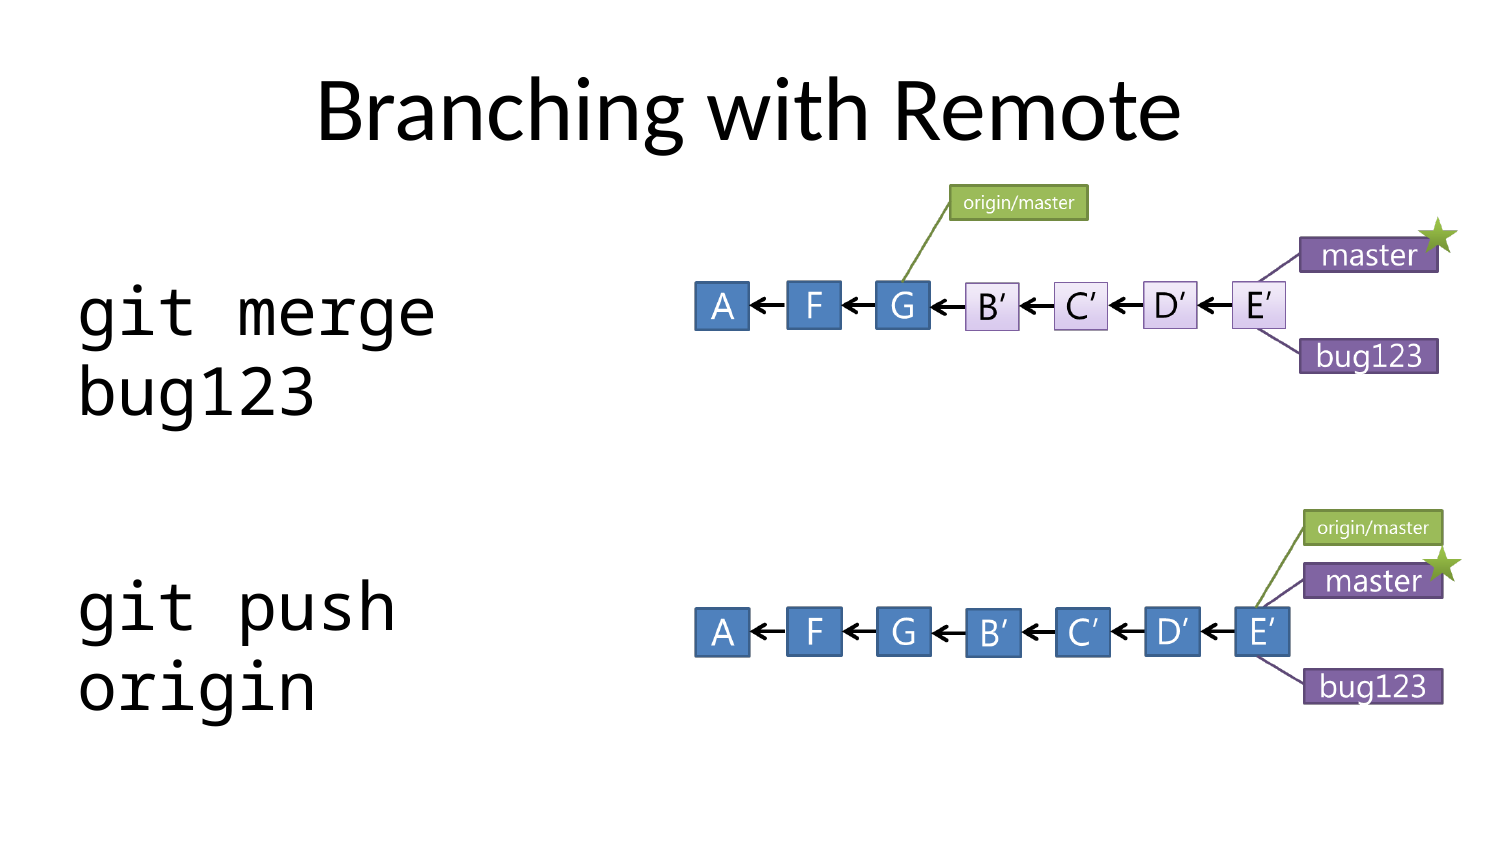

Branching with Remote
git merge bug123
git push origin